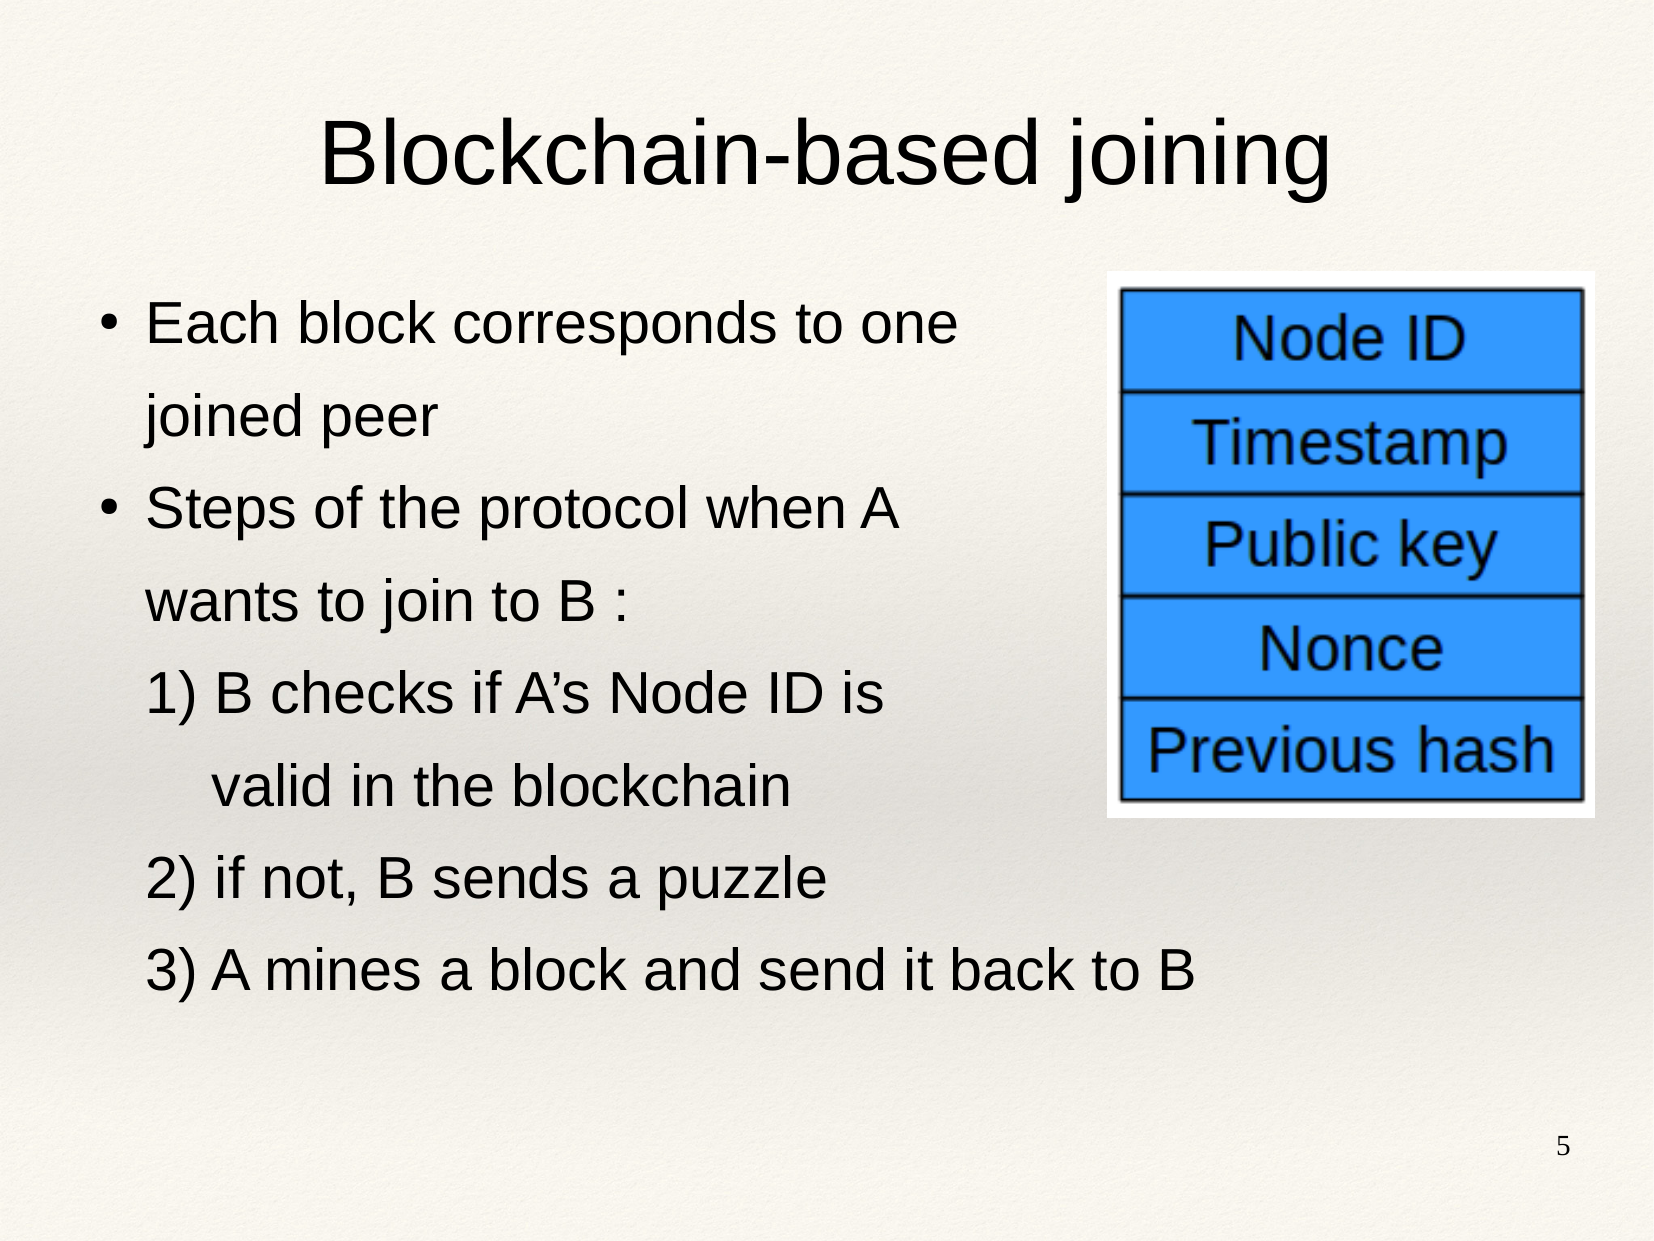

# Blockchain-based joining
Each block corresponds to one
joined peer
Steps of the protocol when A
wants to join to B :
1) B checks if A’s Node ID is
 valid in the blockchain
2) if not, B sends a puzzle
3) A mines a block and send it back to B
5